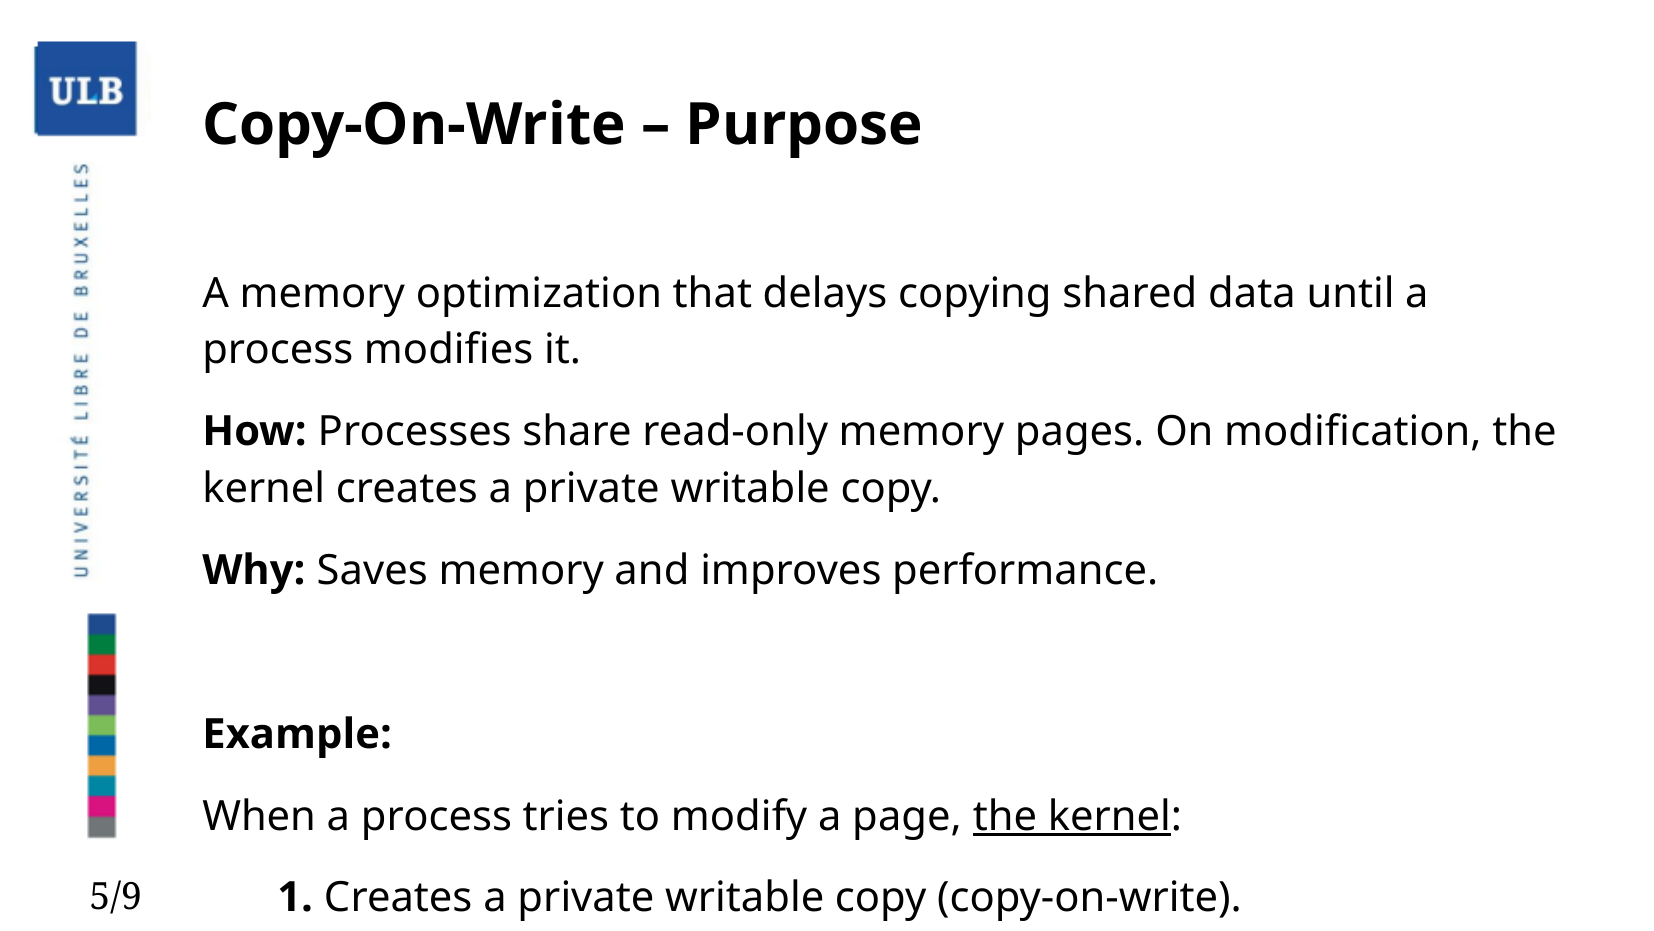

Copy-On-Write – Purpose
A memory optimization that delays copying shared data until a process modifies it.
How: Processes share read-only memory pages. On modification, the kernel creates a private writable copy.
Why: Saves memory and improves performance.
Example:
When a process tries to modify a page, the kernel:
	1. Creates a private writable copy (copy-on-write).
	2. Updates the process's memory mapping to the private copy.